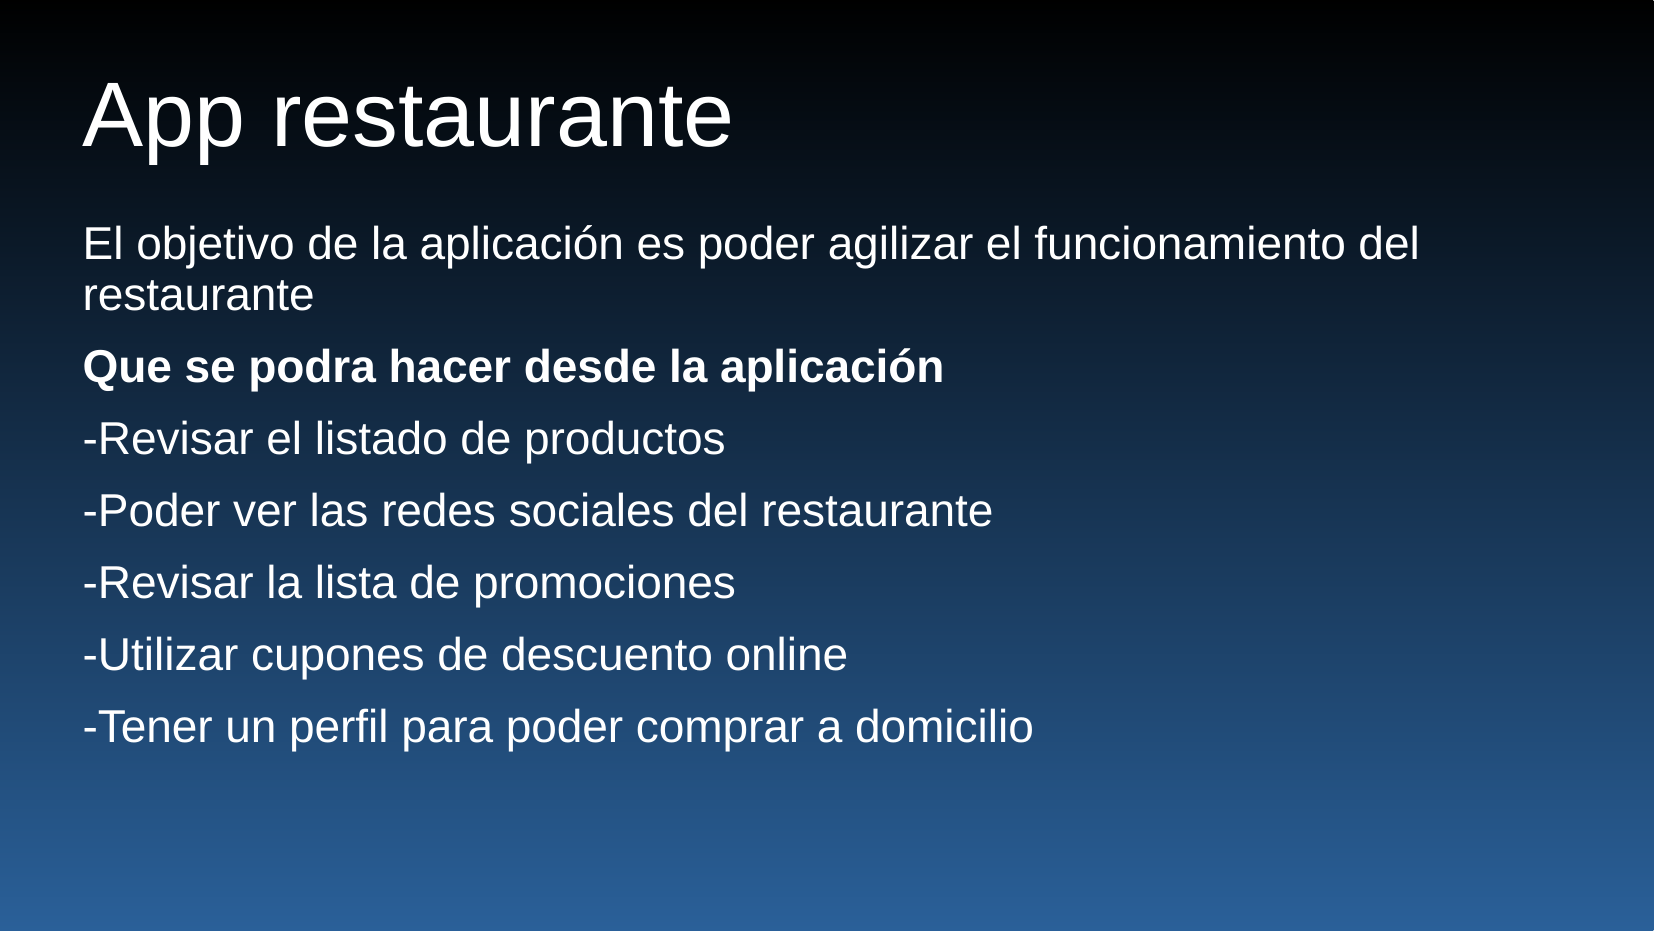

# App restaurante
El objetivo de la aplicación es poder agilizar el funcionamiento del restaurante
Que se podra hacer desde la aplicación
-Revisar el listado de productos
-Poder ver las redes sociales del restaurante
-Revisar la lista de promociones
-Utilizar cupones de descuento online
-Tener un perfil para poder comprar a domicilio